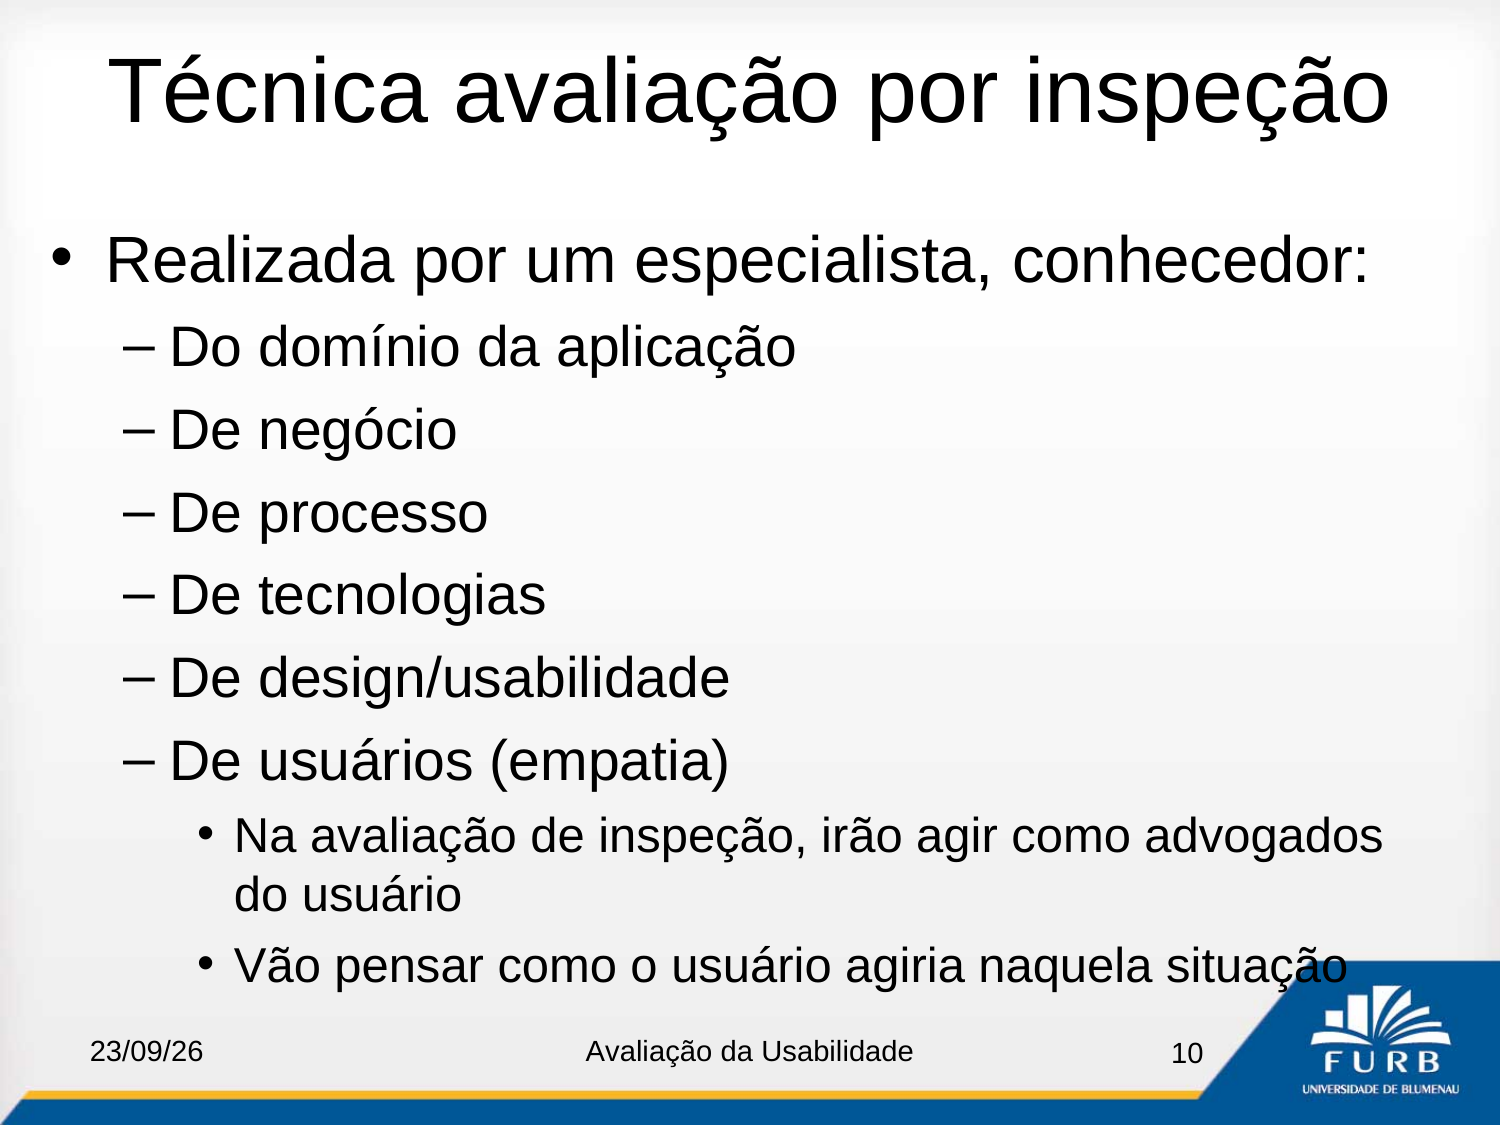

# Técnica avaliação por inspeção
Realizada por um especialista, conhecedor:
Do domínio da aplicação
De negócio
De processo
De tecnologias
De design/usabilidade
De usuários (empatia)
Na avaliação de inspeção, irão agir como advogados do usuário
Vão pensar como o usuário agiria naquela situação
Avaliação da Usabilidade
10